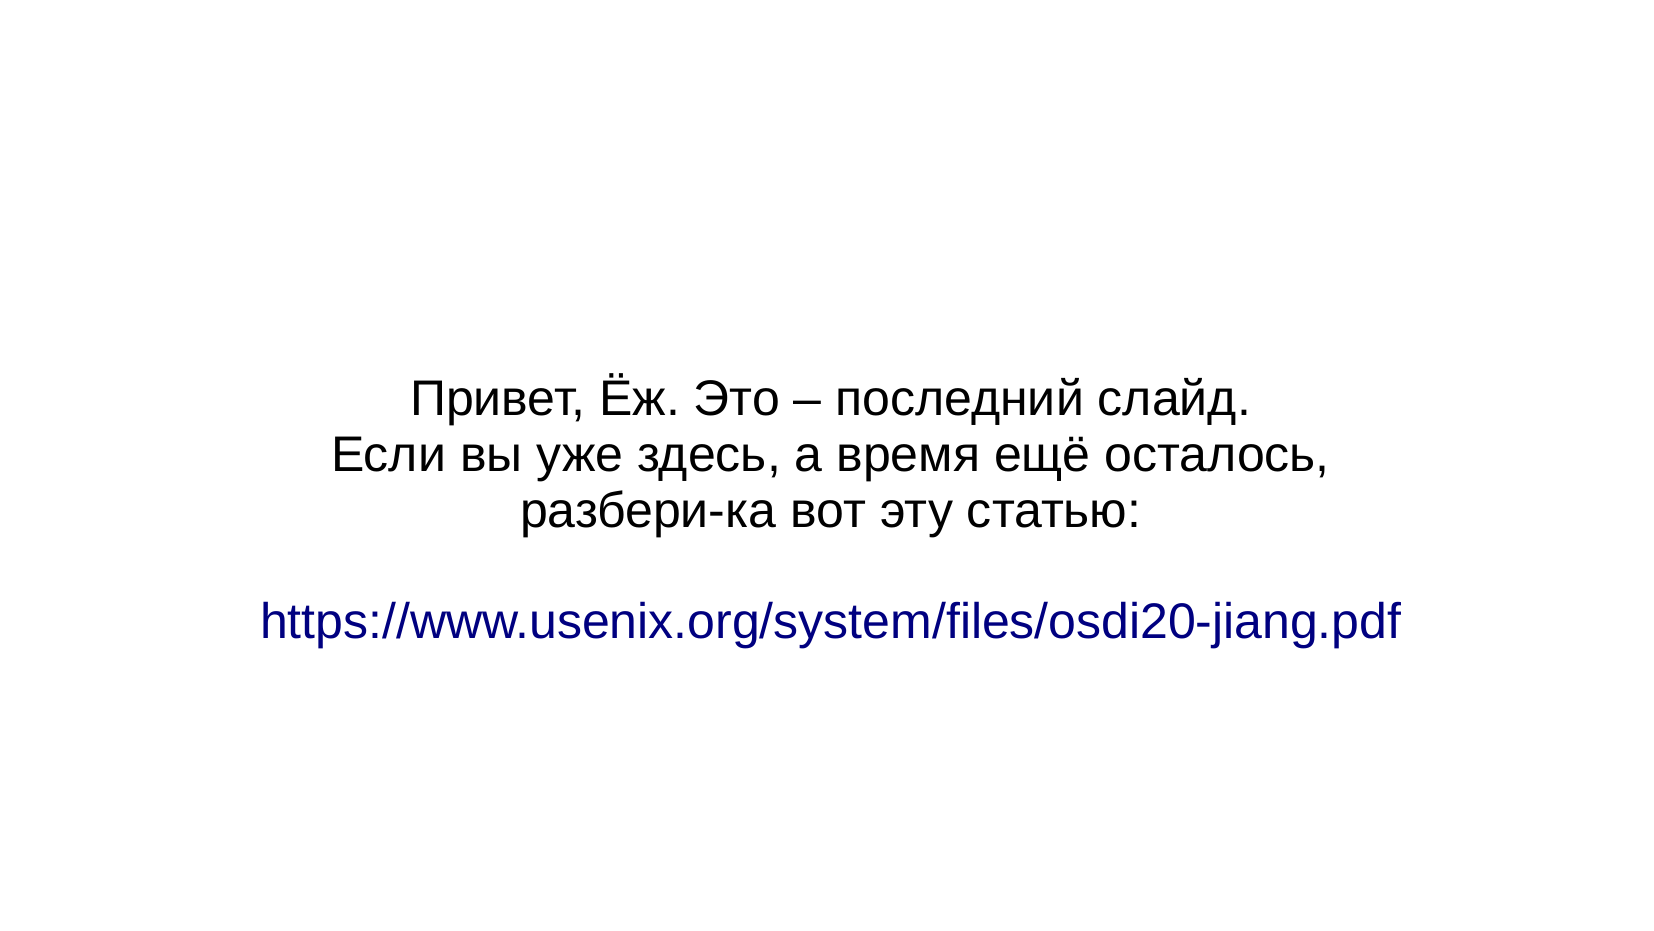

# Привет, Ёж. Это – последний слайд. Если вы уже здесь, а время ещё осталось, разбери-ка вот эту статью: https://www.usenix.org/system/files/osdi20-jiang.pdf